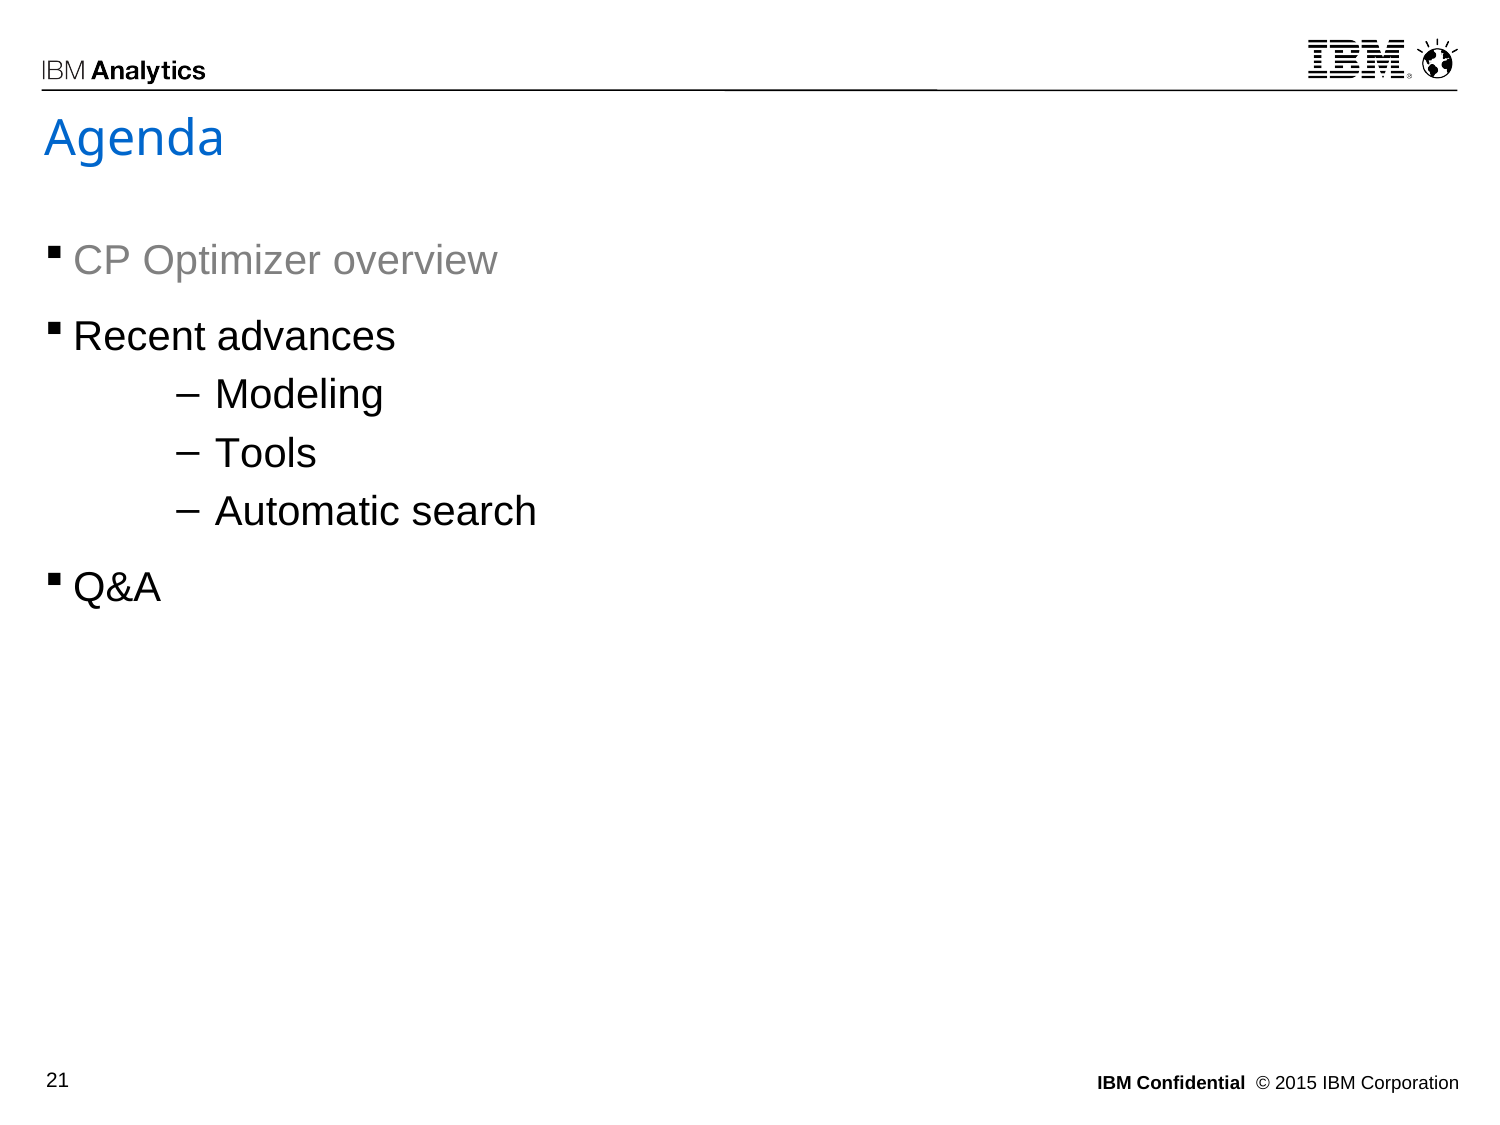

# Agenda
CP Optimizer overview
Recent advances
 Modeling
 Tools
 Automatic search
Q&A